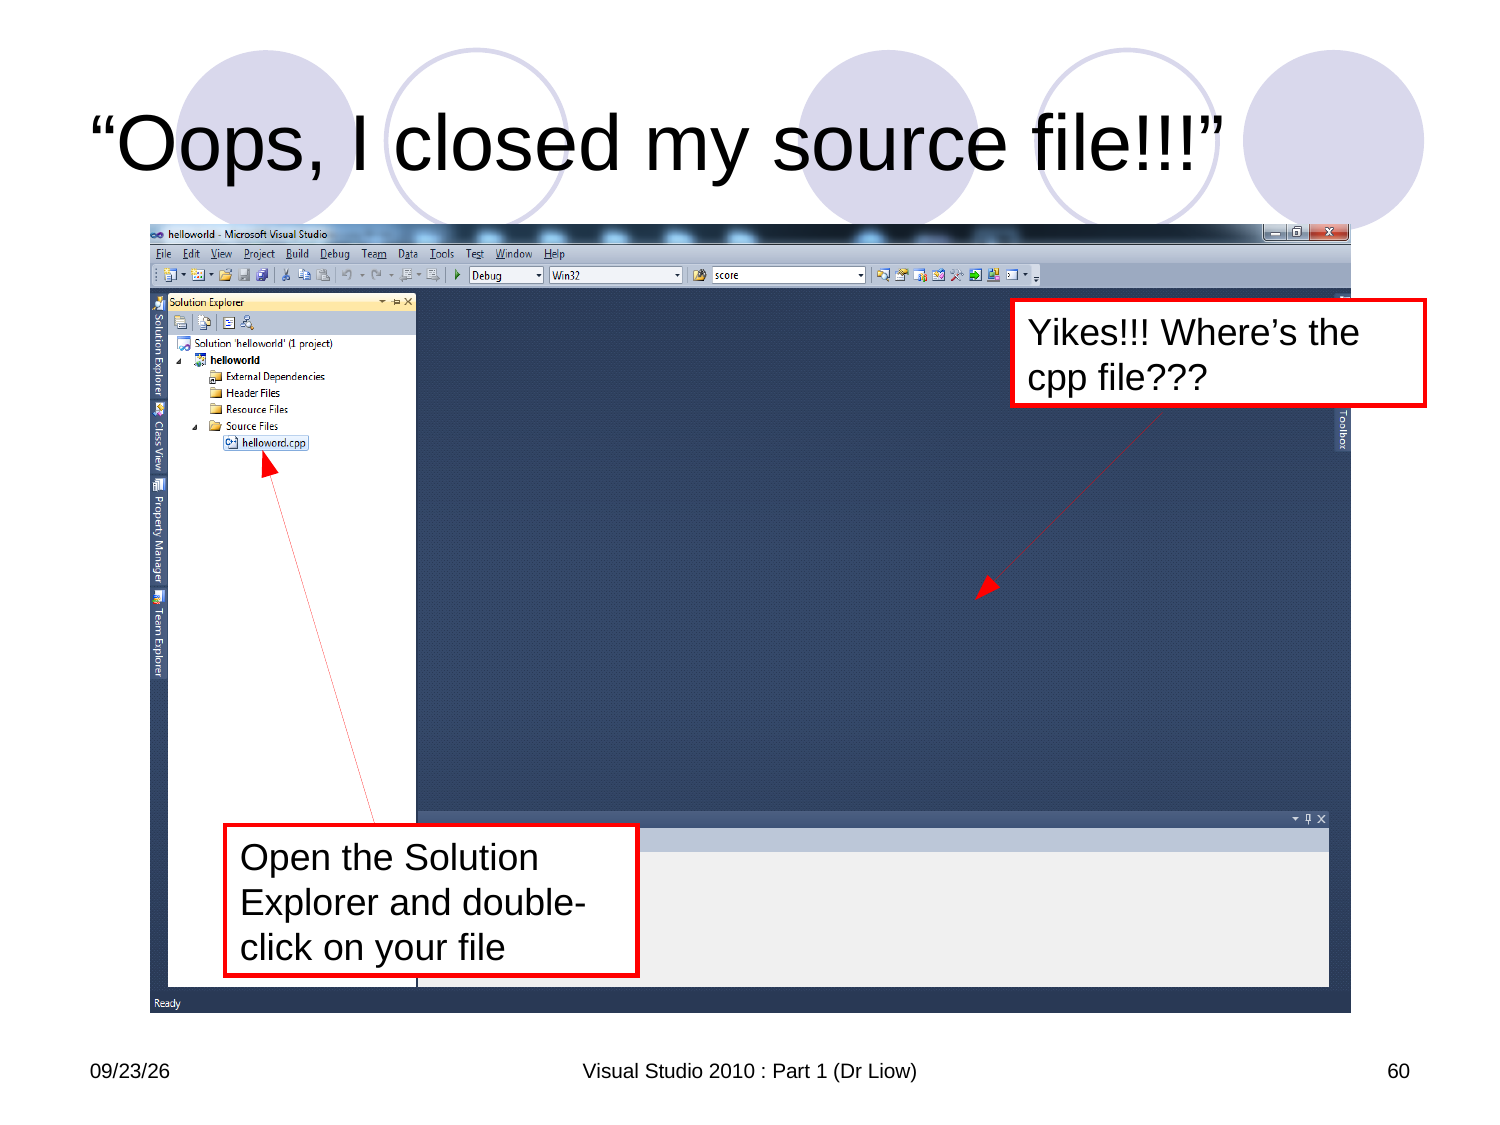

# “Oops, I closed my source file!!!”
Yikes!!! Where’s the cpp file???
Open the Solution Explorer and double-click on your file
Visual Studio 2010 : Part 1 (Dr Liow)